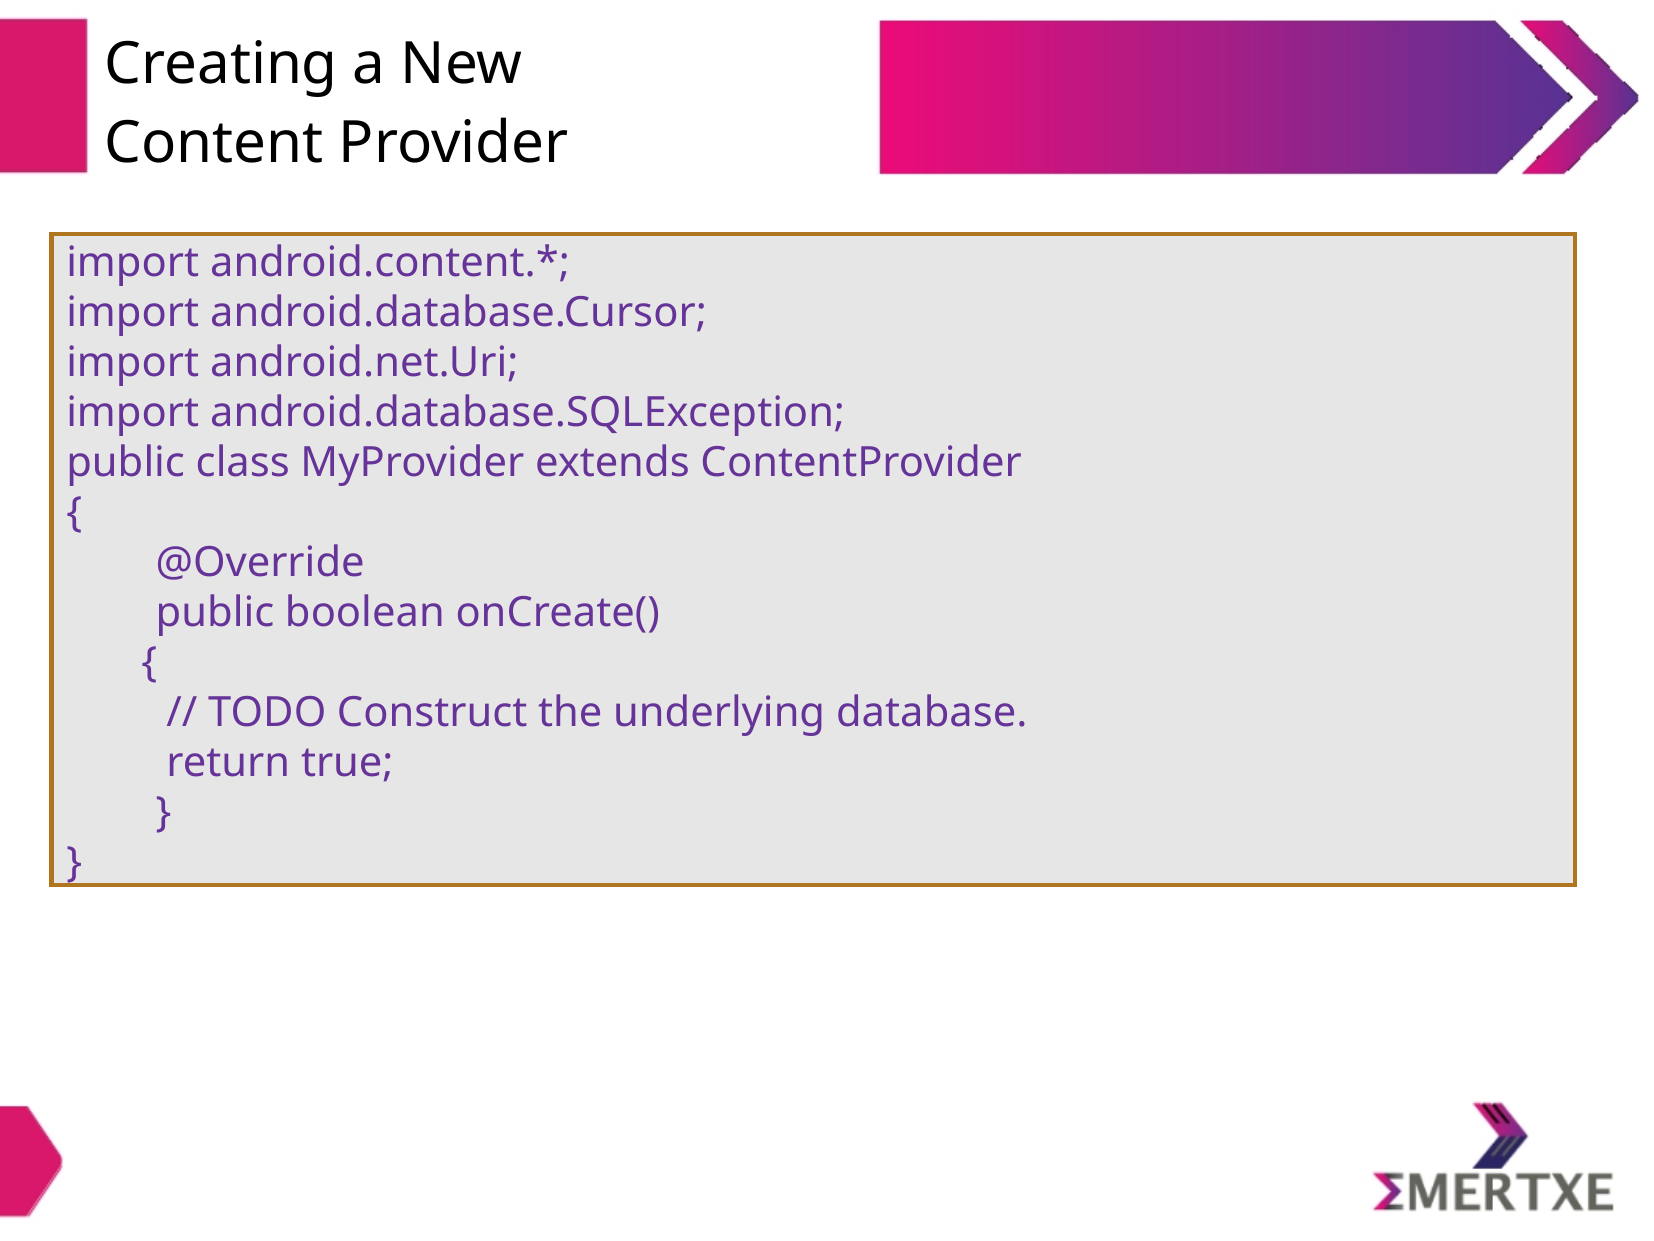

Creating a New Content Provider
import android.content.*;
import android.database.Cursor;
import android.net.Uri;
import android.database.SQLException;
public class MyProvider extends ContentProvider
{
@Override
public boolean onCreate()
 	{
 // TODO Construct the underlying database.
 return true;
}
}